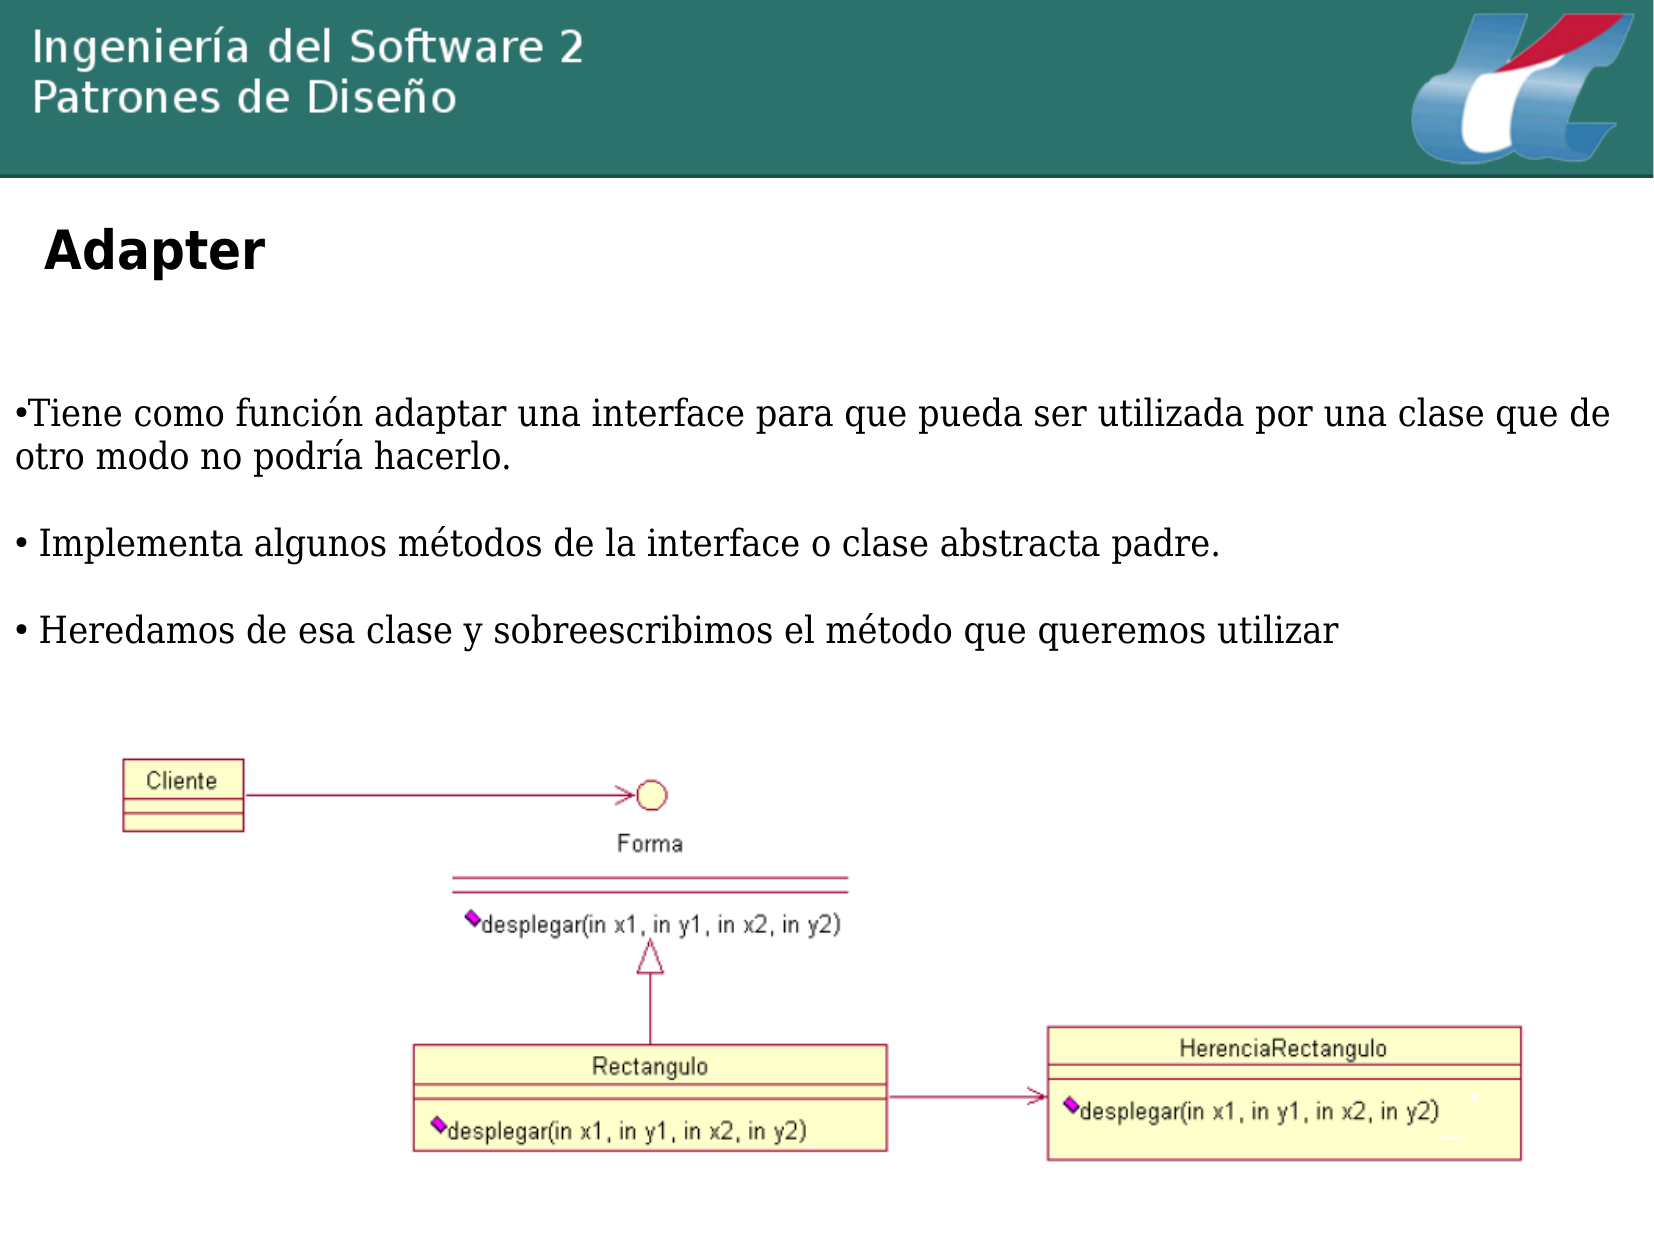

Adapter
Tiene como función adaptar una interface para que pueda ser utilizada por una clase que de otro modo no podría hacerlo.
 Implementa algunos métodos de la interface o clase abstracta padre.
 Heredamos de esa clase y sobreescribimos el método que queremos utilizar